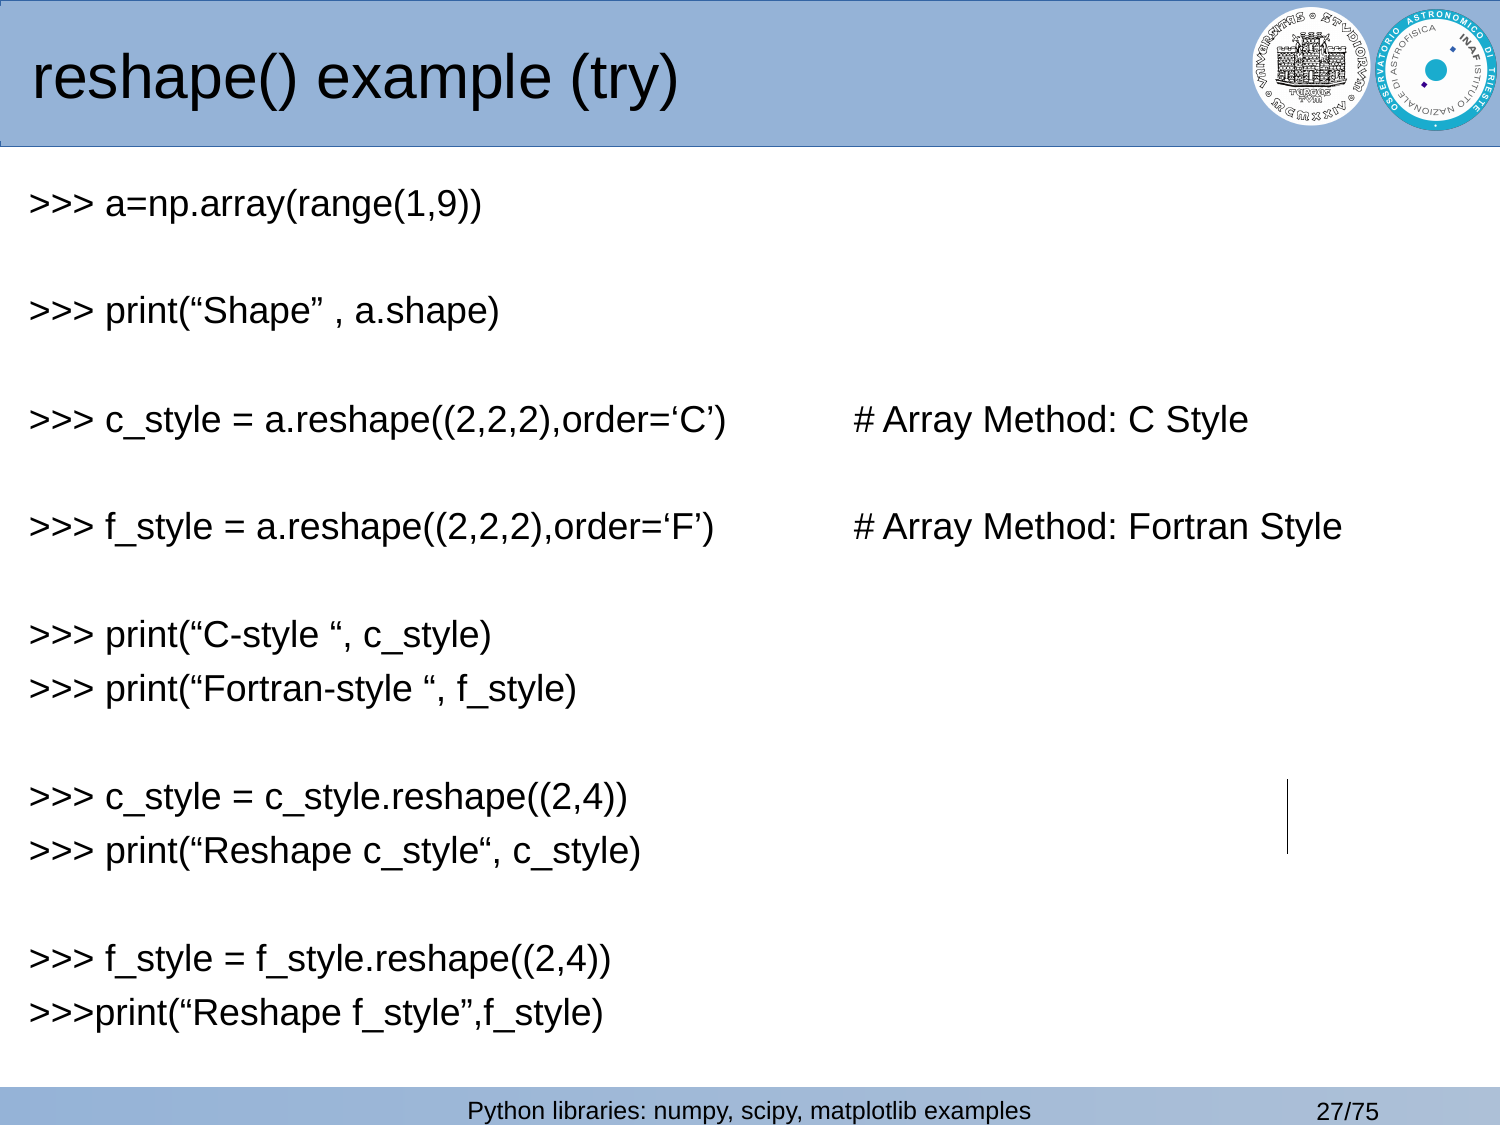

reshape() example (try)
# >>> a=np.array(range(1,9))
>>> print(“Shape” , a.shape)
>>> c_style = a.reshape((2,2,2),order=‘C’)		# Array Method: C Style
>>> f_style = a.reshape((2,2,2),order=‘F’)		# Array Method: Fortran Style
>>> print(“C-style “, c_style)
>>> print(“Fortran-style “, f_style)
>>> c_style = c_style.reshape((2,4))
>>> print(“Reshape c_style“, c_style)
>>> f_style = f_style.reshape((2,4))
>>>print(“Reshape f_style”,f_style)